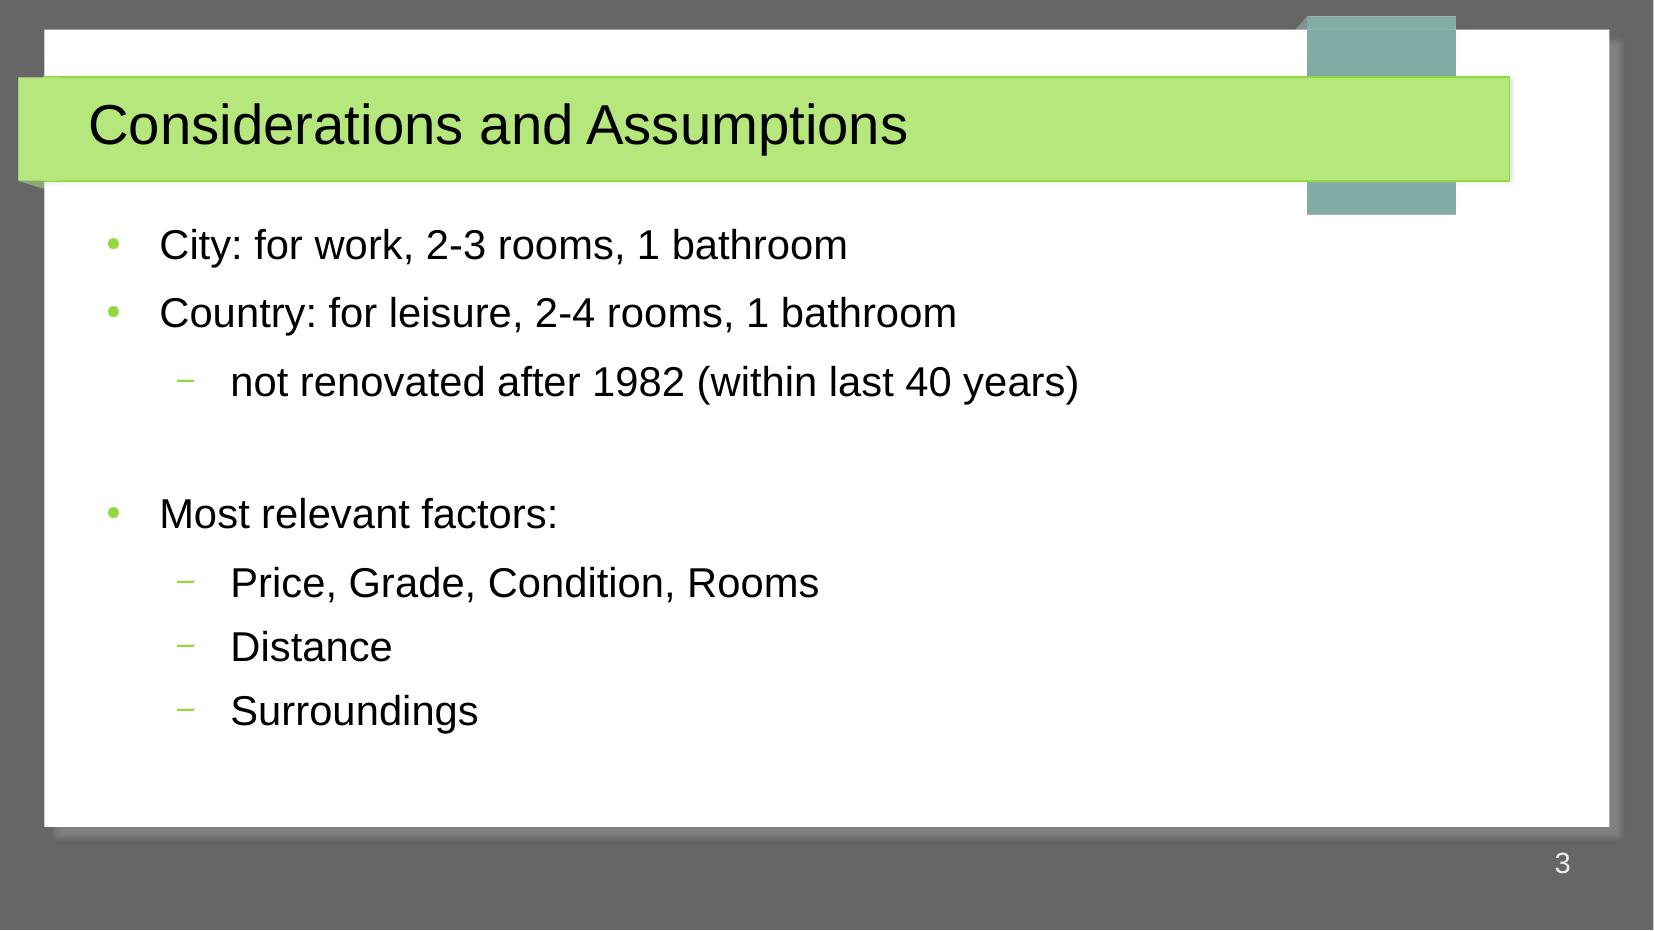

# Considerations and Assumptions
City: for work, 2-3 rooms, 1 bathroom
Country: for leisure, 2-4 rooms, 1 bathroom
not renovated after 1982 (within last 40 years)
Most relevant factors:
Price, Grade, Condition, Rooms
Distance
Surroundings
3